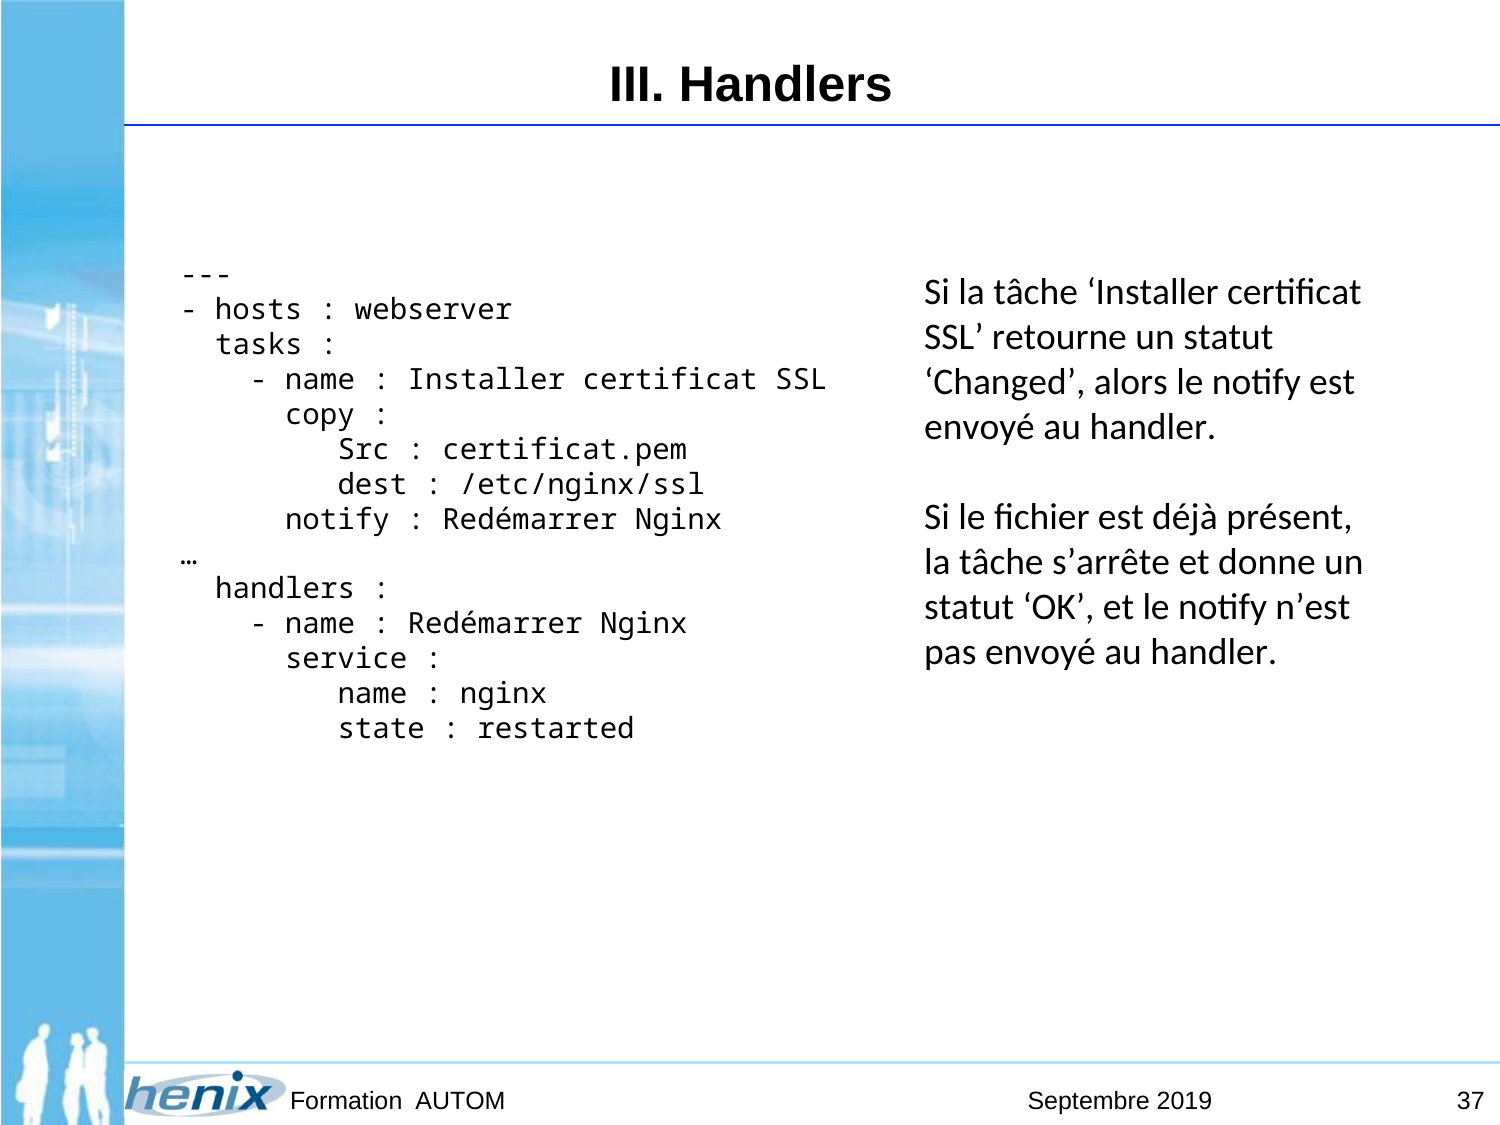

III. Handlers
---
- hosts : webserver
 tasks :
 - name : Installer certificat SSL
 copy :
 Src : certificat.pem
 dest : /etc/nginx/ssl
 notify : Redémarrer Nginx
…
 handlers :
 - name : Redémarrer Nginx
 service :
 name : nginx
 state : restarted
Si la tâche ‘Installer certificat SSL’ retourne un statut ‘Changed’, alors le notify est envoyé au handler.
Si le fichier est déjà présent, la tâche s’arrête et donne un statut ‘OK’, et le notify n’est pas envoyé au handler.
Formation AUTOM
Septembre 2019